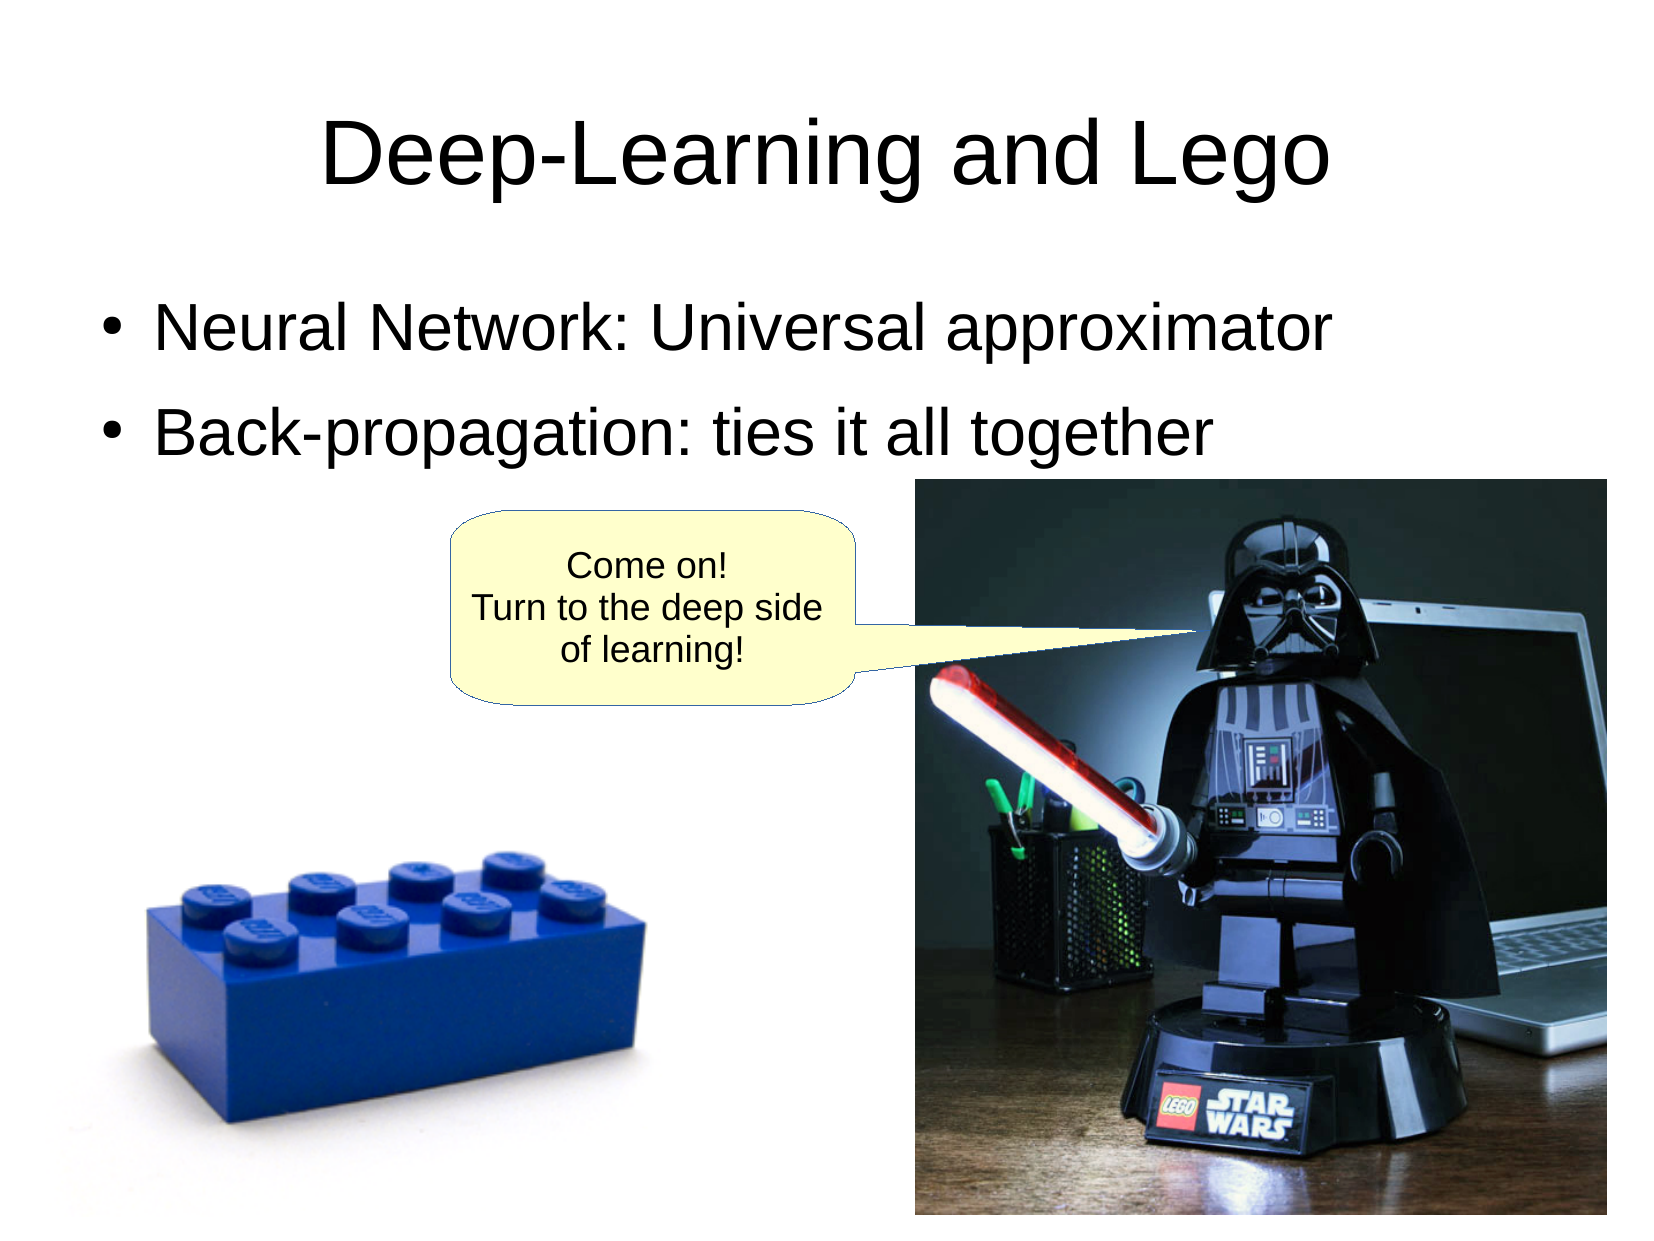

# Deep-Learning and Lego
Neural Network: Universal approximator
Back-propagation: ties it all together
Come on!
Turn to the deep side
of learning!